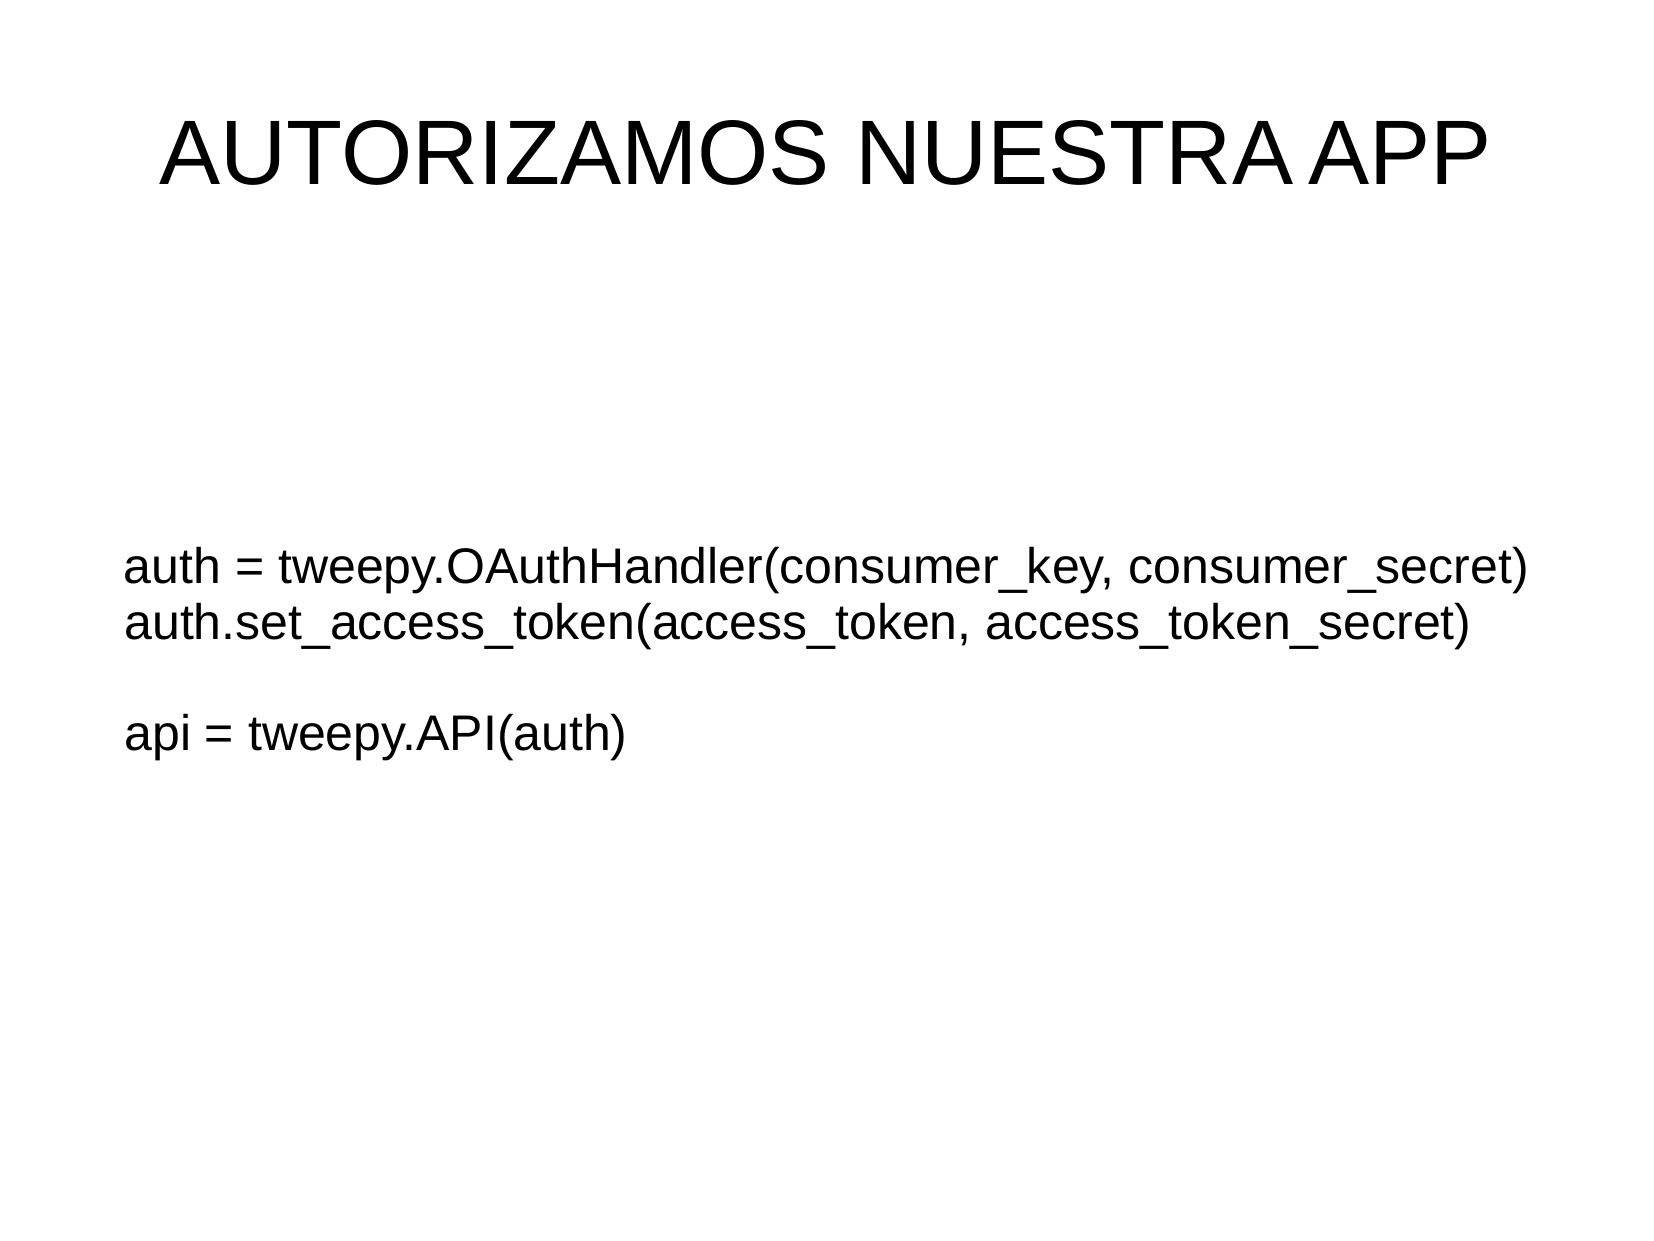

AUTORIZAMOS NUESTRA APP
# auth = tweepy.OAuthHandler(consumer_key, consumer_secret)
 auth.set_access_token(access_token, access_token_secret)
 api = tweepy.API(auth)